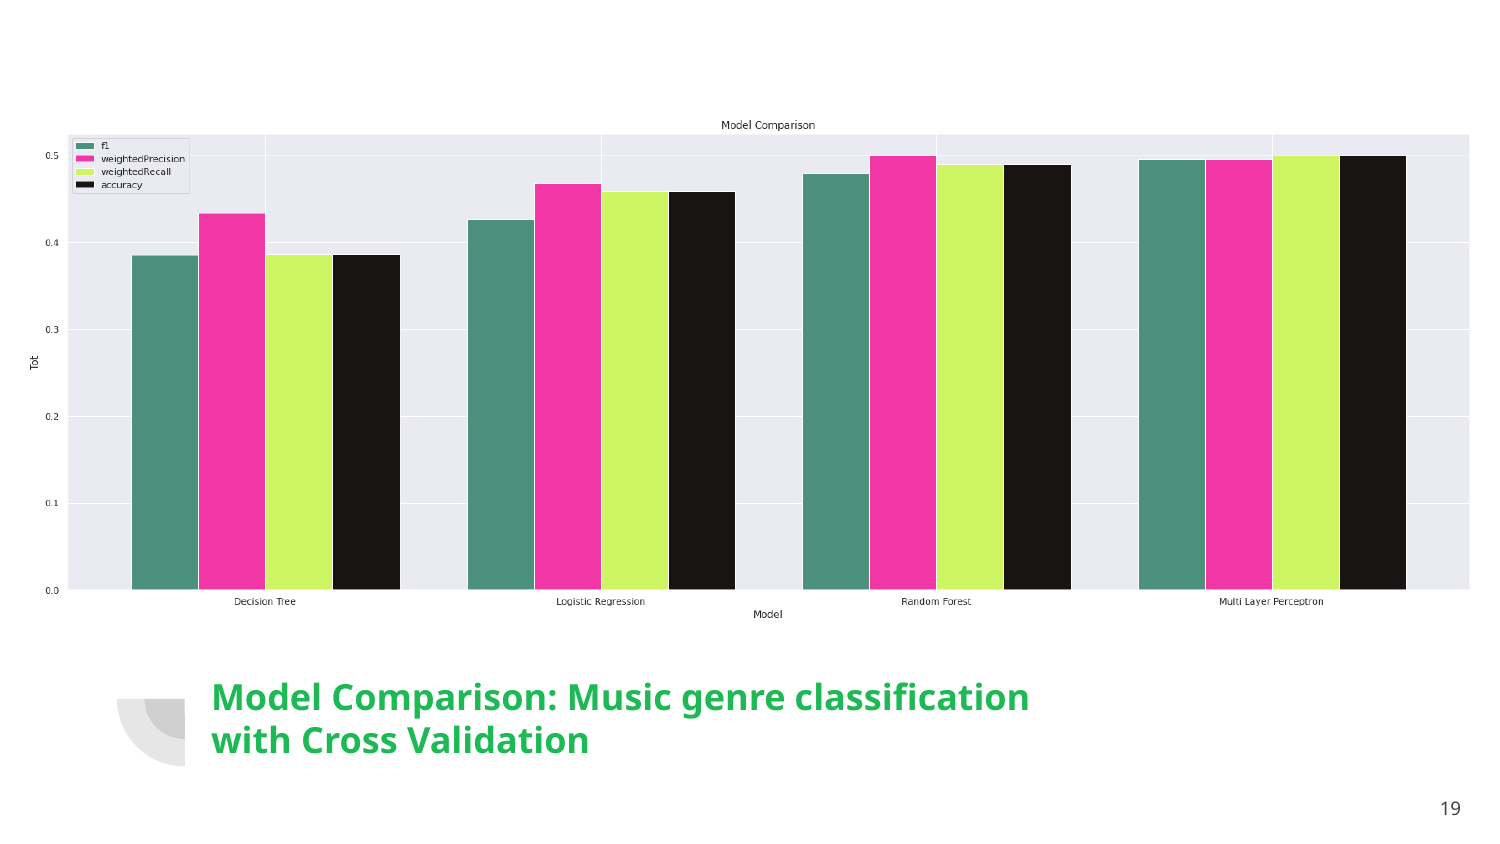

# Model Comparison: Music genre classification with Cross Validation